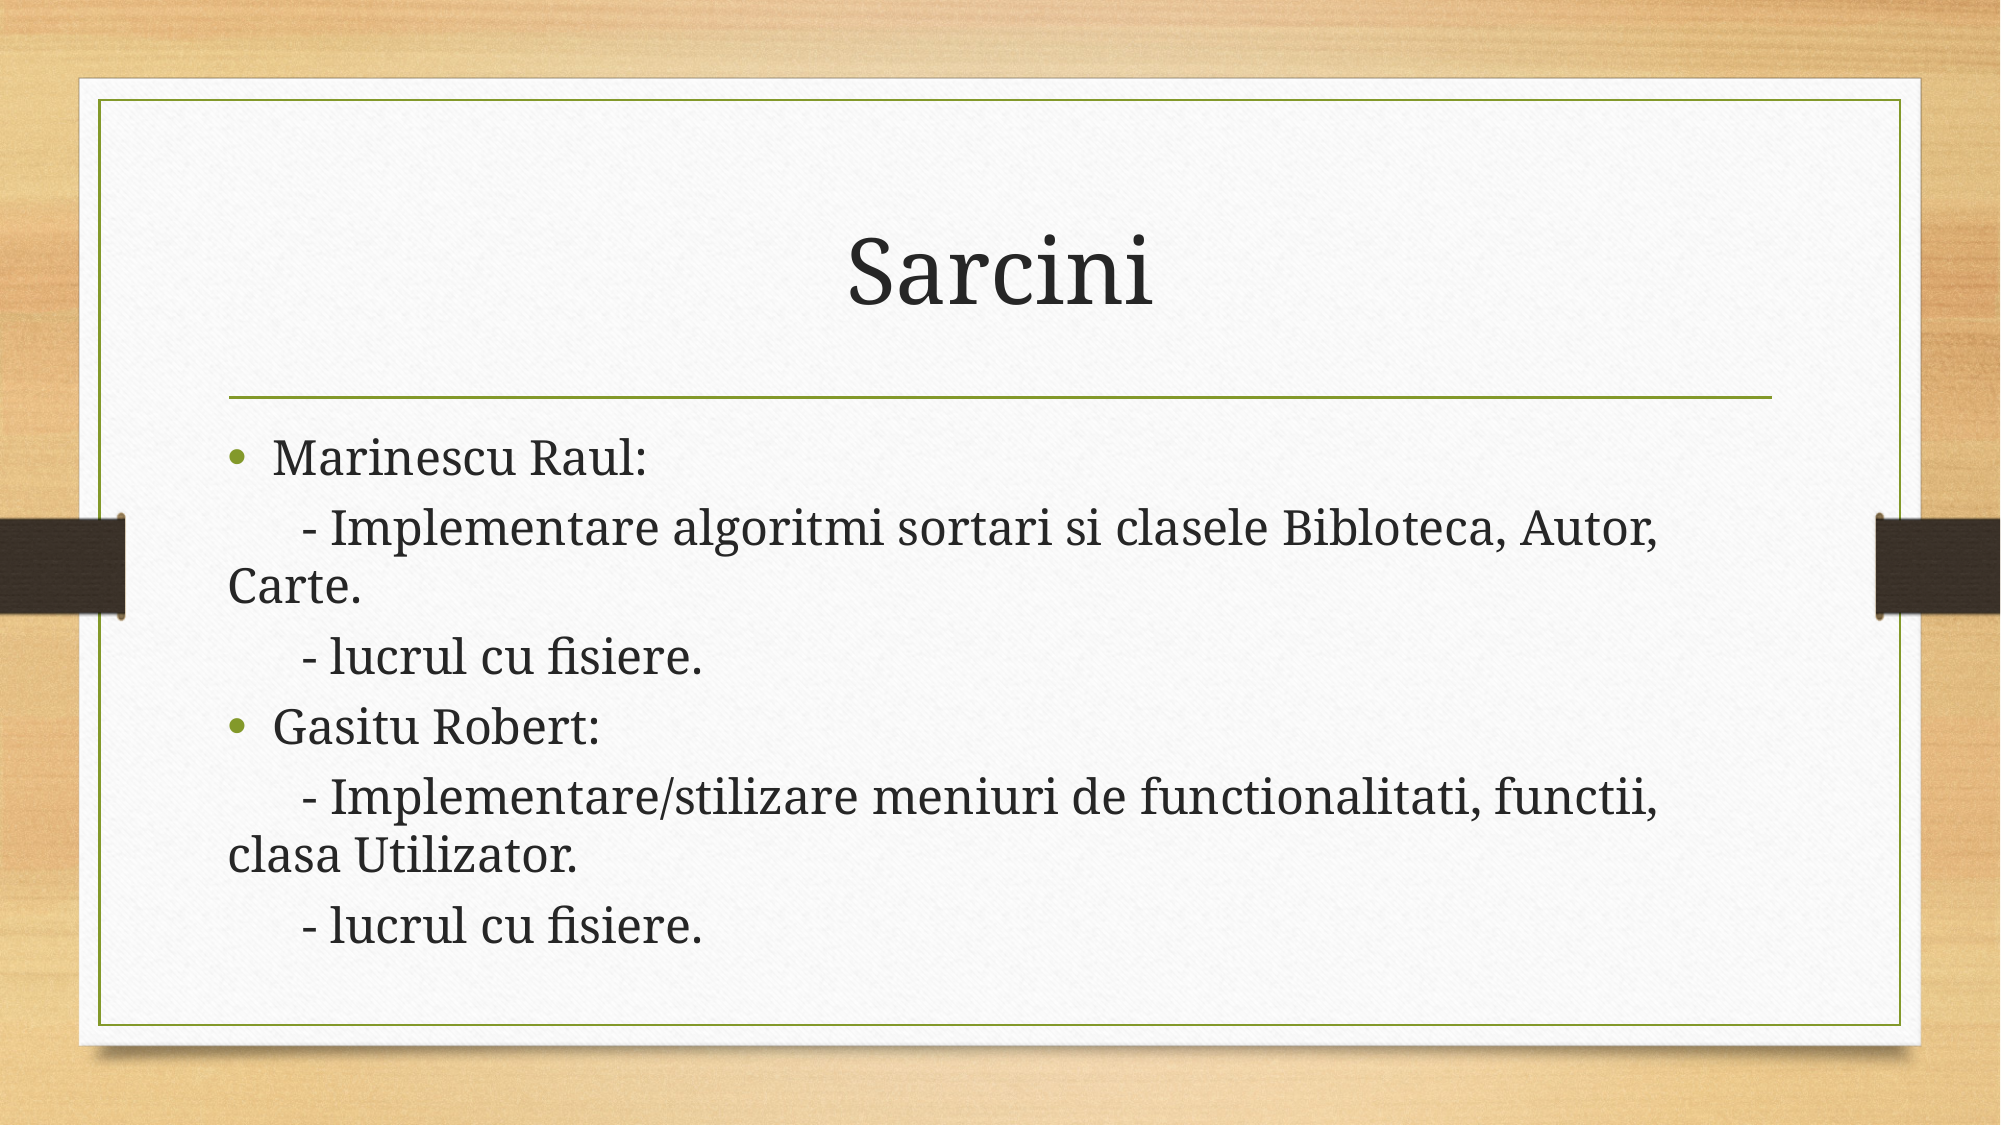

# Sarcini
Marinescu Raul:
 - Implementare algoritmi sortari si clasele Bibloteca, Autor, Carte.
 - lucrul cu fisiere.
Gasitu Robert:
 - Implementare/stilizare meniuri de functionalitati, functii, clasa Utilizator.
 - lucrul cu fisiere.